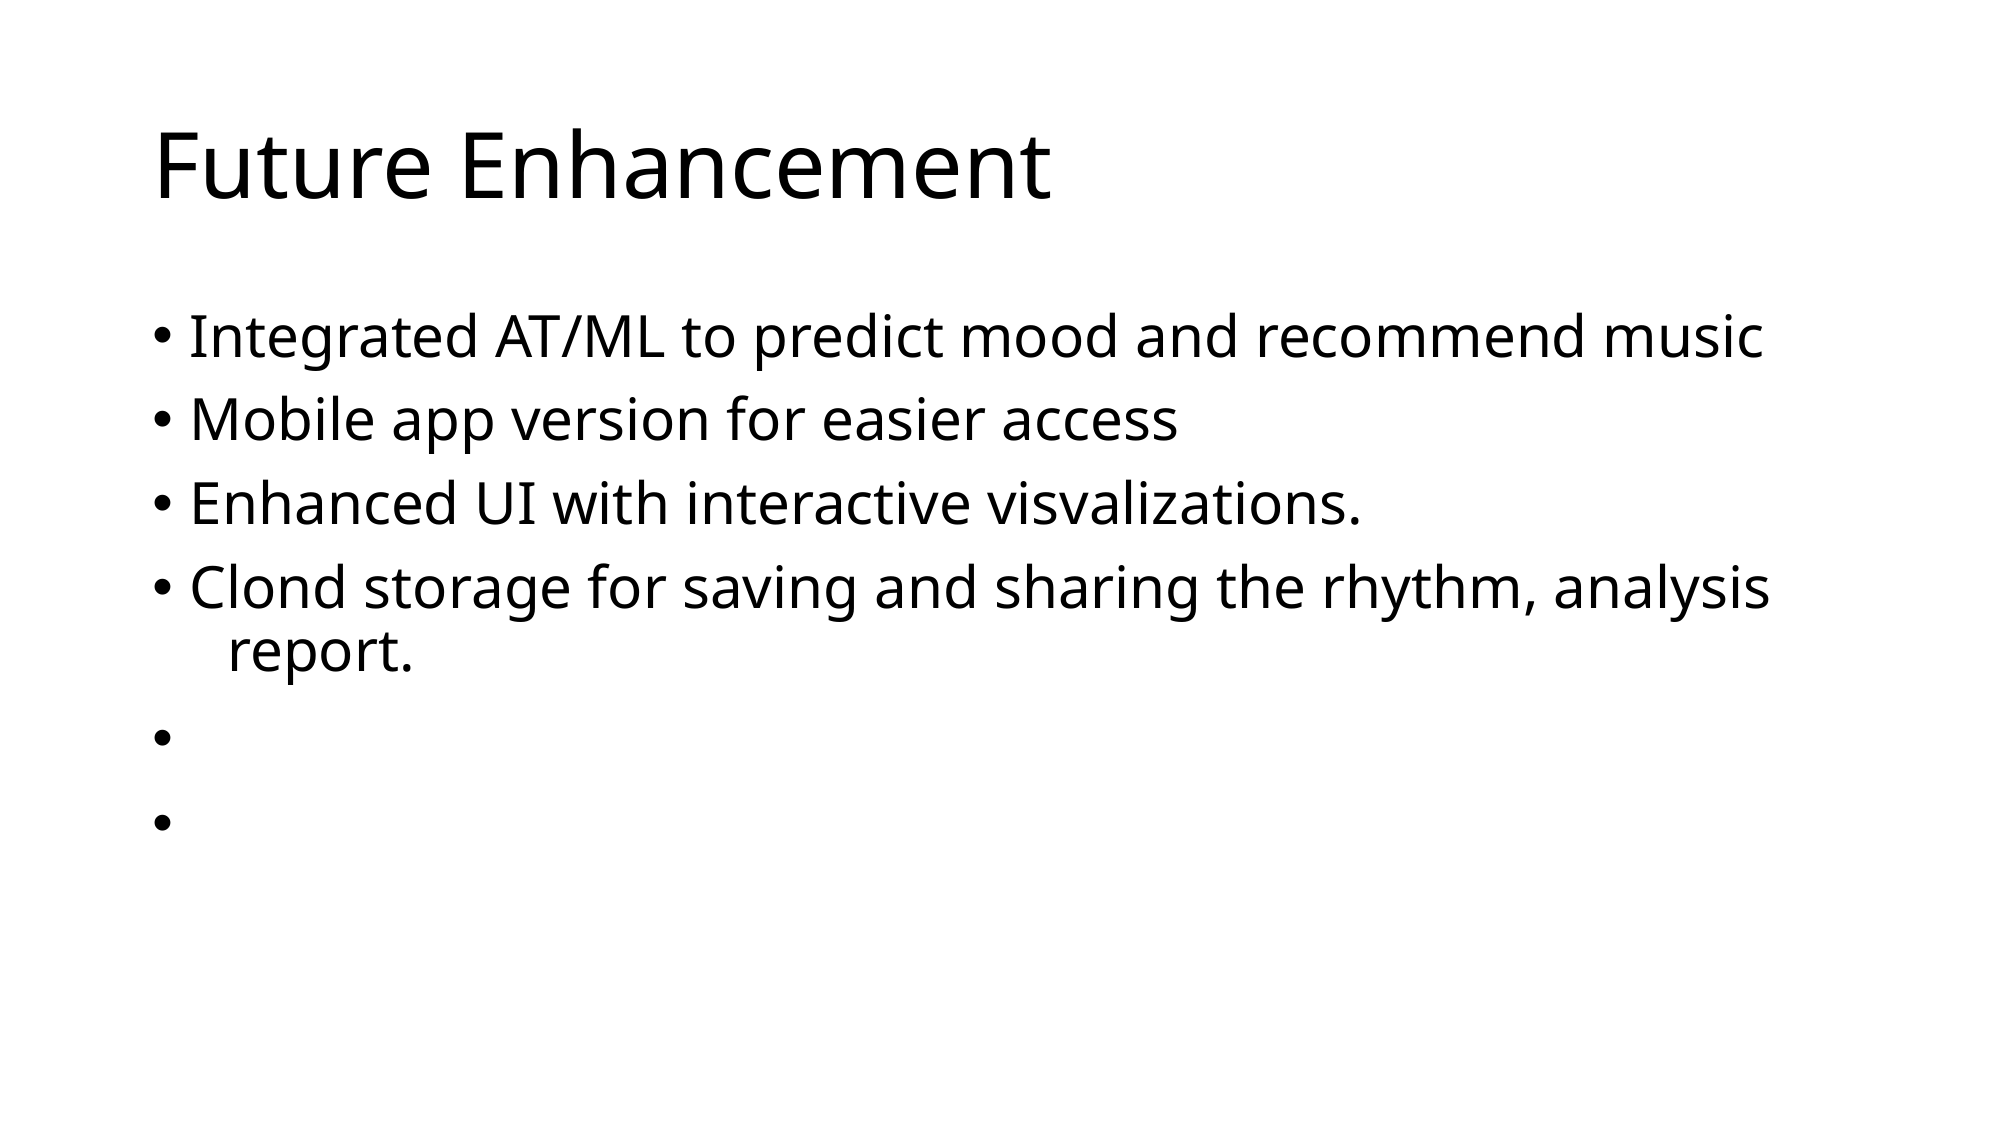

# Future Enhancement
Integrated AT/ML to predict mood and recommend music
Mobile app version for easier access
Enhanced UI with interactive visvalizations.
Clond storage for saving and sharing the rhythm, analysis report.